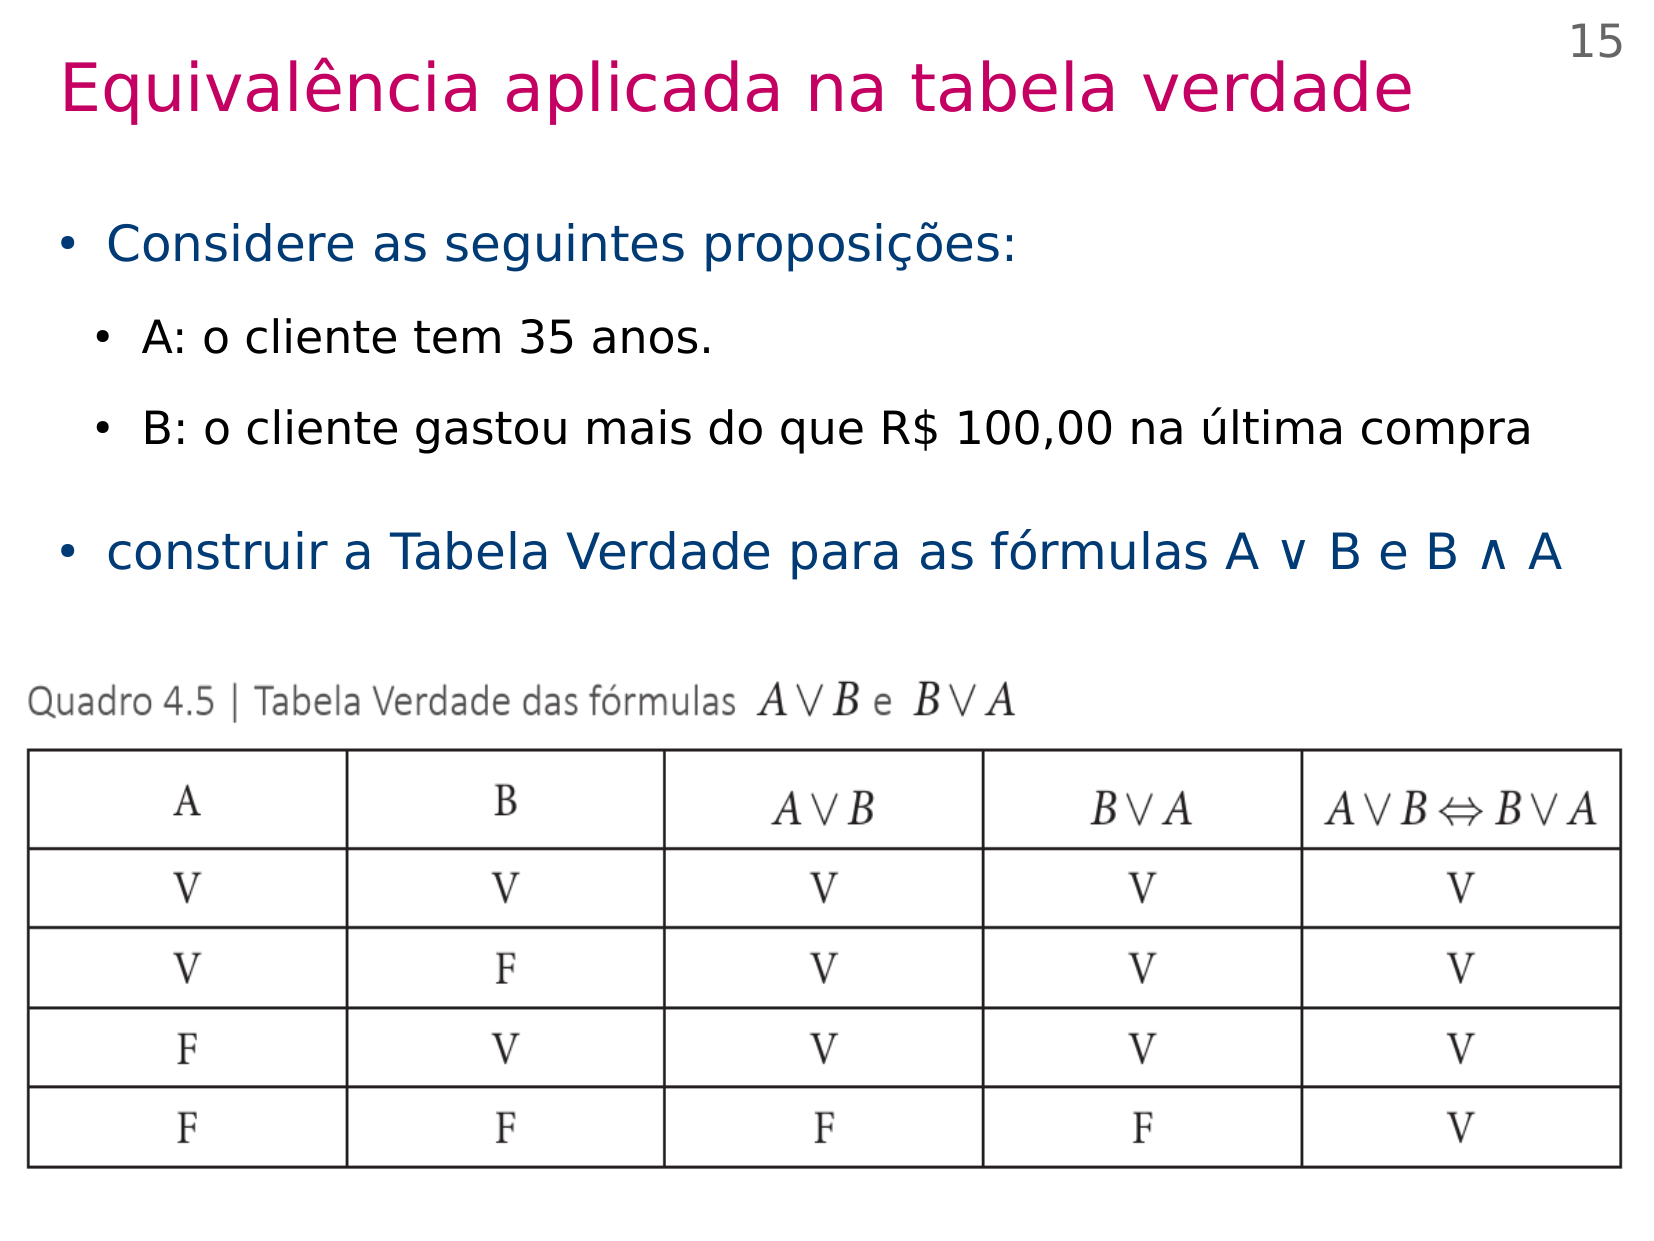

15
# Equivalência aplicada na tabela verdade
Considere as seguintes proposições:
A: o cliente tem 35 anos.
B: o cliente gastou mais do que R$ 100,00 na última compra
construir a Tabela Verdade para as fórmulas A ∨ B e B ∧ A